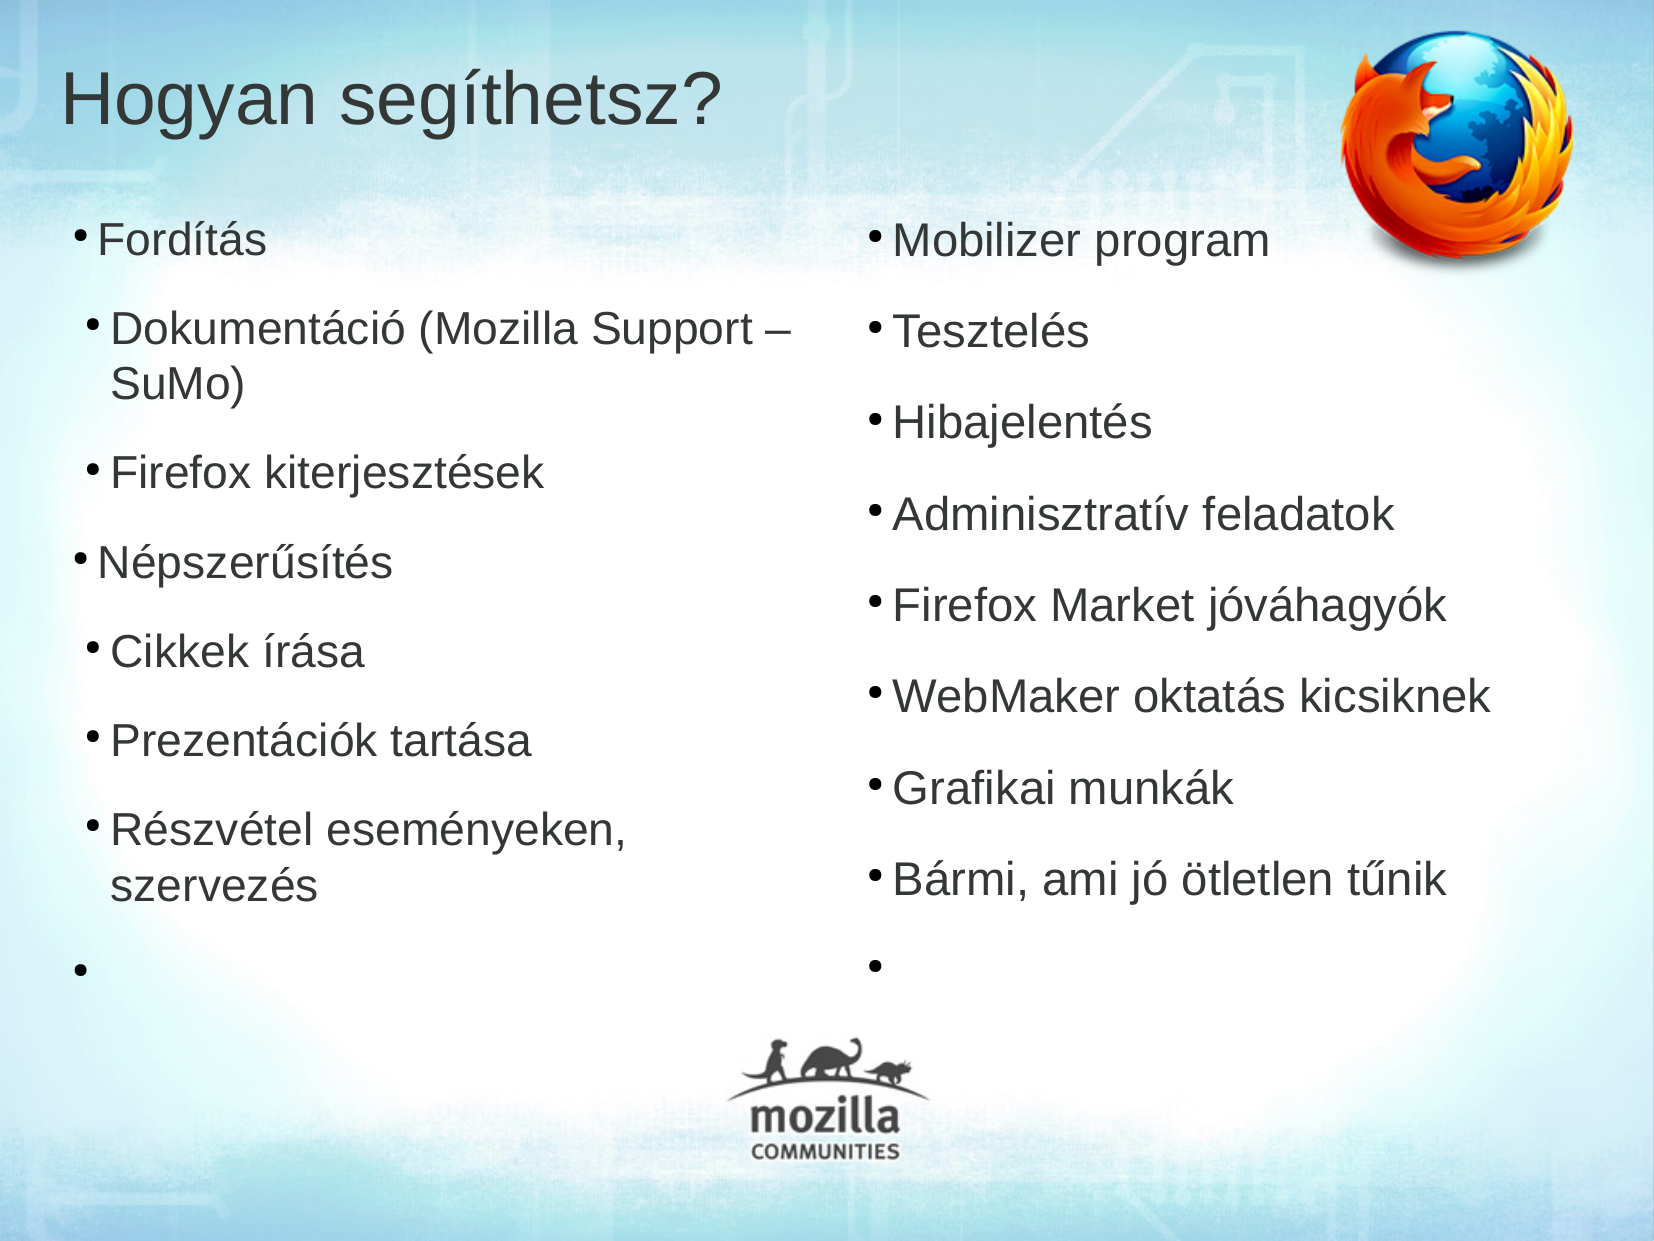

# Hogyan segíthetsz?
Fordítás
Dokumentáció (Mozilla Support – SuMo)
Firefox kiterjesztések
Népszerűsítés
Cikkek írása
Prezentációk tartása
Részvétel eseményeken, szervezés
Mobilizer program
Tesztelés
Hibajelentés
Adminisztratív feladatok
Firefox Market jóváhagyók
WebMaker oktatás kicsiknek
Grafikai munkák
Bármi, ami jó ötletlen tűnik